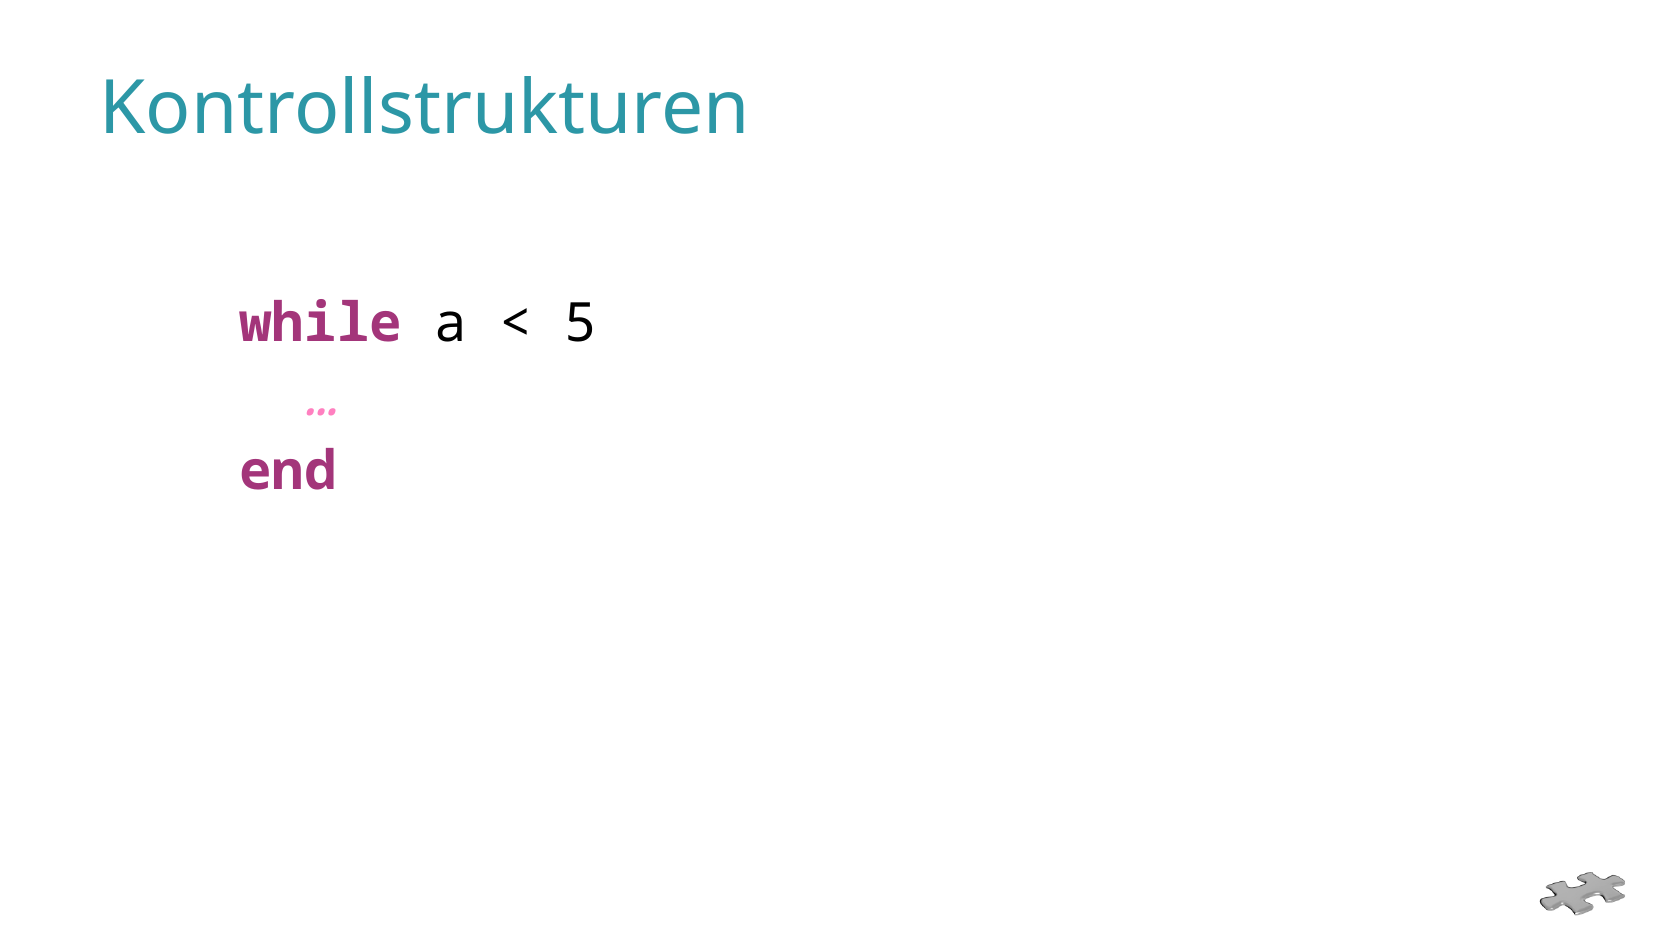

# Kontrollstrukturen
while a < 5
 …
end